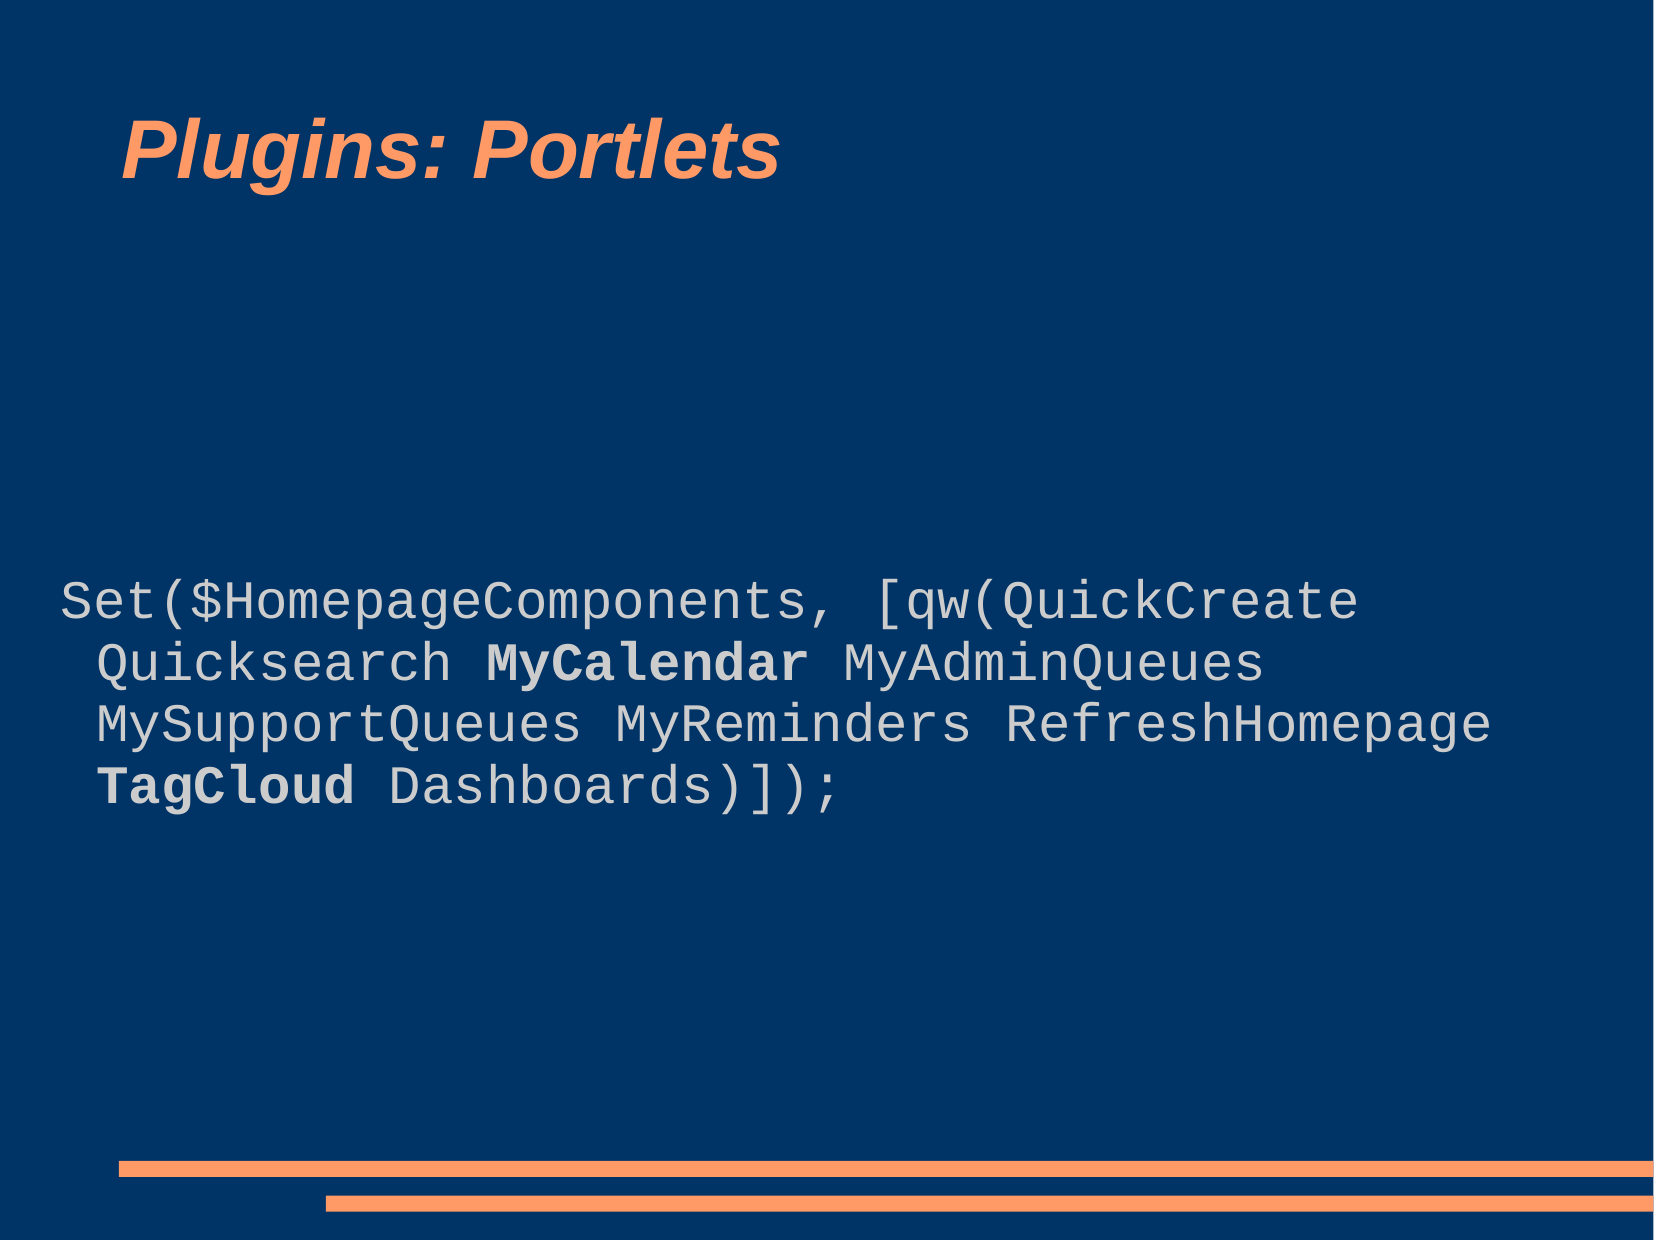

# Plugins: Portlets
Set($HomepageComponents, [qw(QuickCreate Quicksearch MyCalendar MyAdminQueues MySupportQueues MyReminders RefreshHomepage TagCloud Dashboards)]);